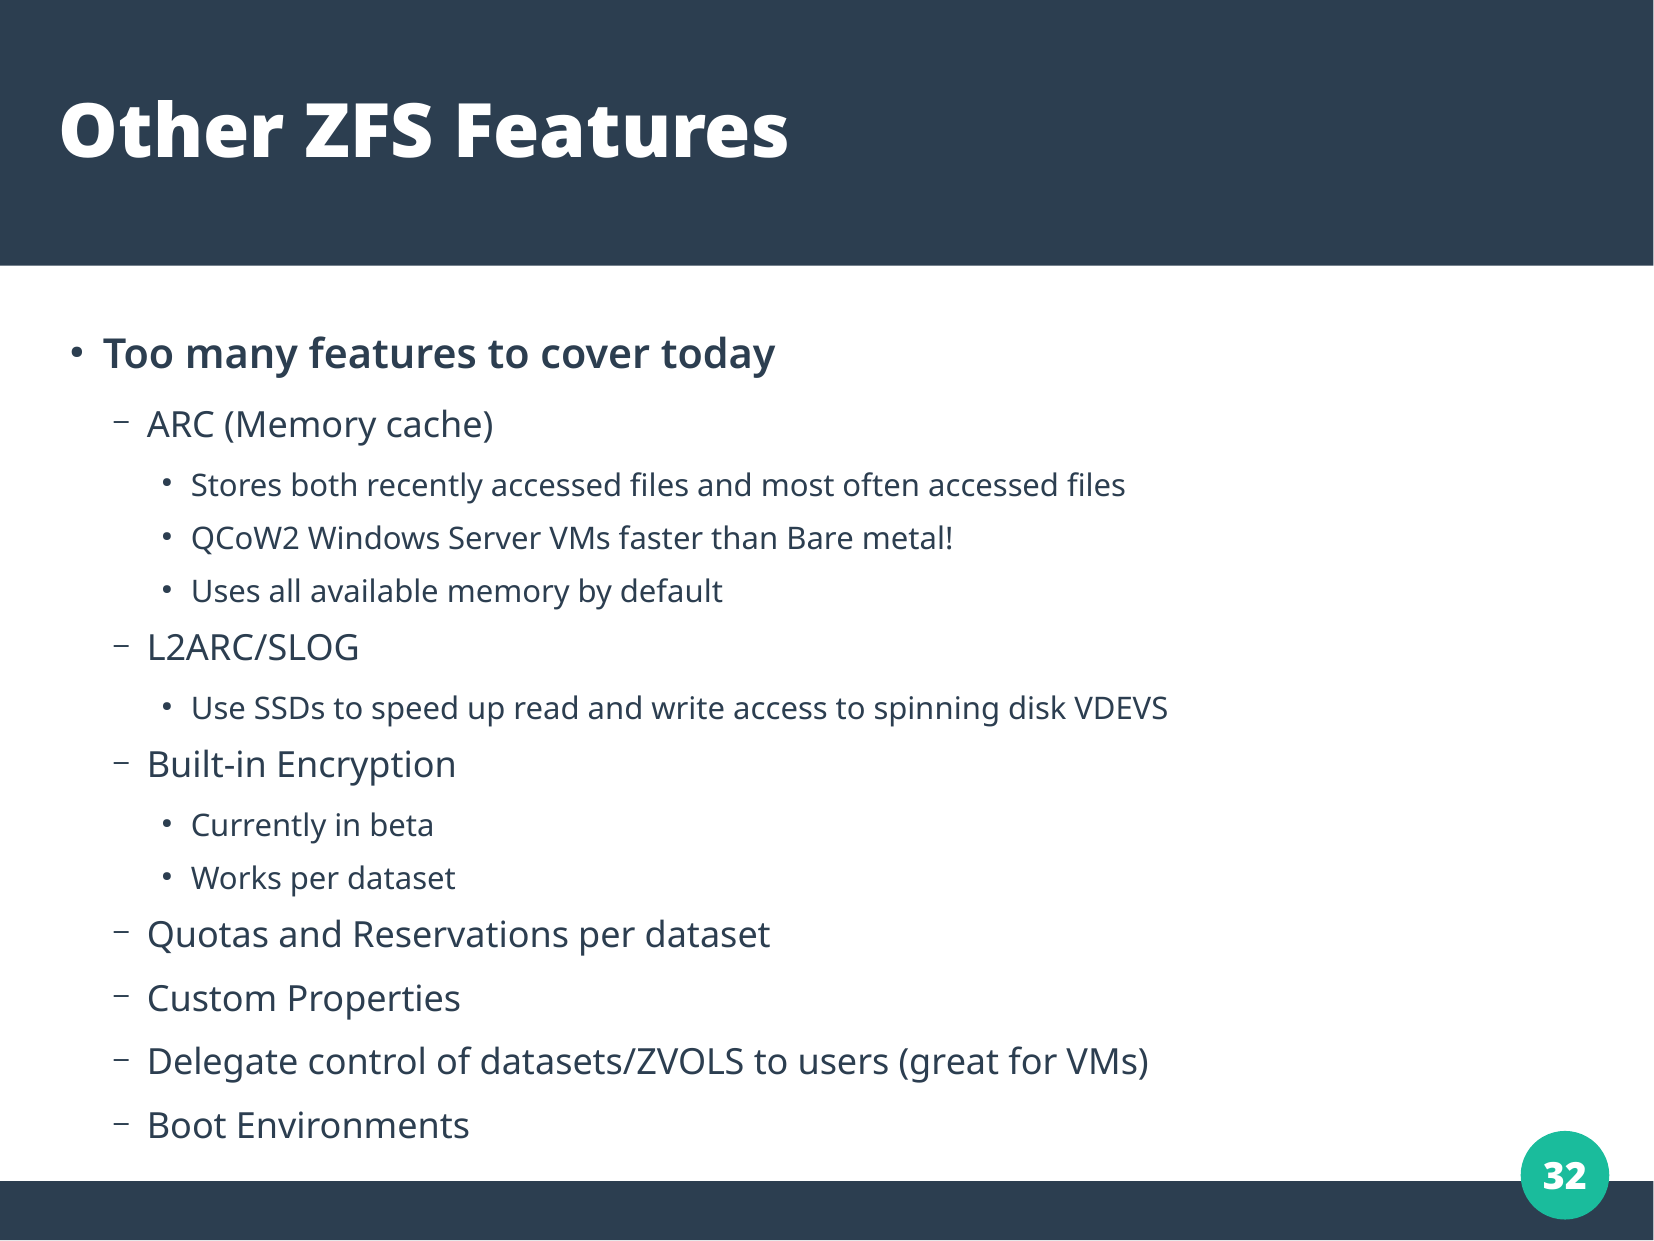

# Other ZFS Features
Too many features to cover today
ARC (Memory cache)
Stores both recently accessed files and most often accessed files
QCoW2 Windows Server VMs faster than Bare metal!
Uses all available memory by default
L2ARC/SLOG
Use SSDs to speed up read and write access to spinning disk VDEVS
Built-in Encryption
Currently in beta
Works per dataset
Quotas and Reservations per dataset
Custom Properties
Delegate control of datasets/ZVOLS to users (great for VMs)
Boot Environments
32